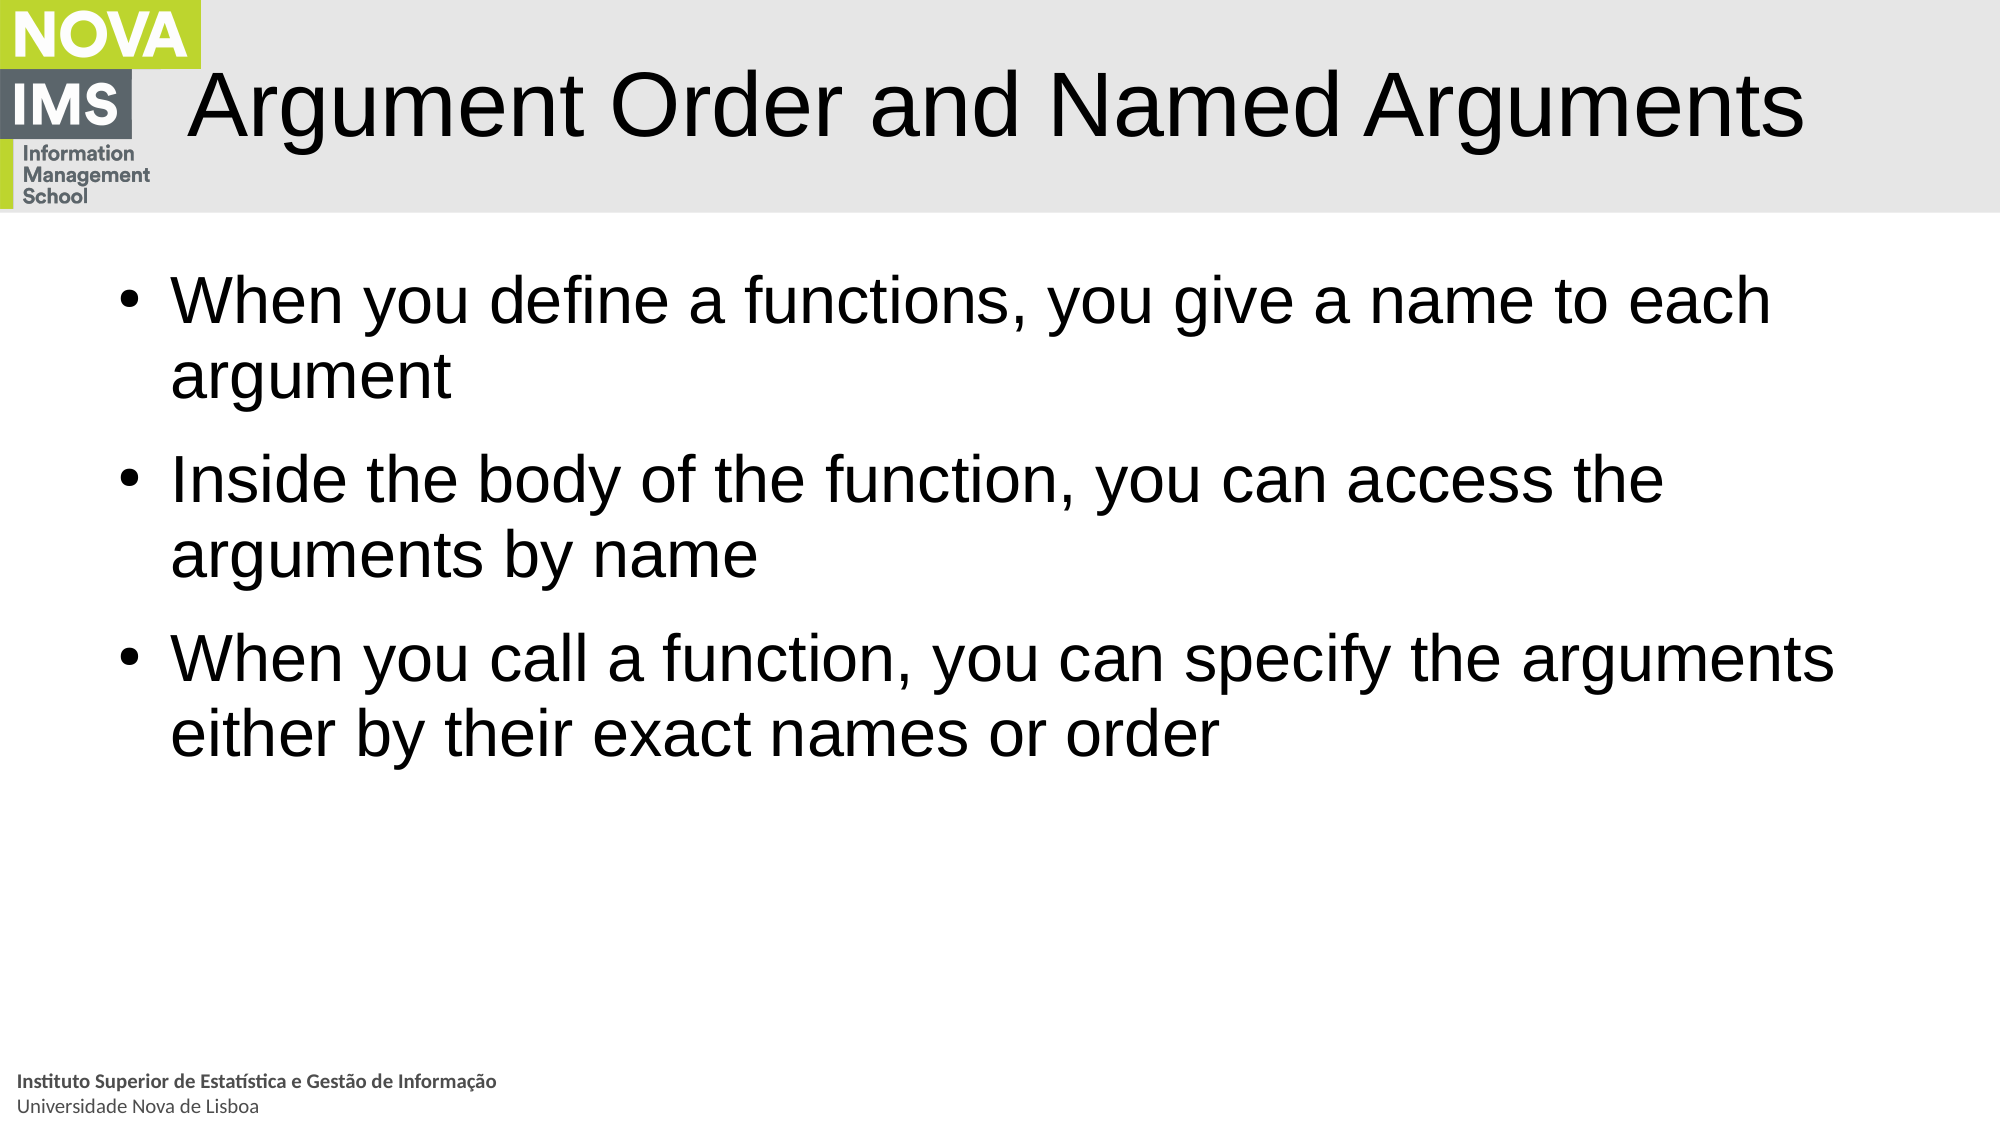

# Argument Order and Named Arguments
When you define a functions, you give a name to each argument
Inside the body of the function, you can access the arguments by name
When you call a function, you can specify the arguments either by their exact names or order